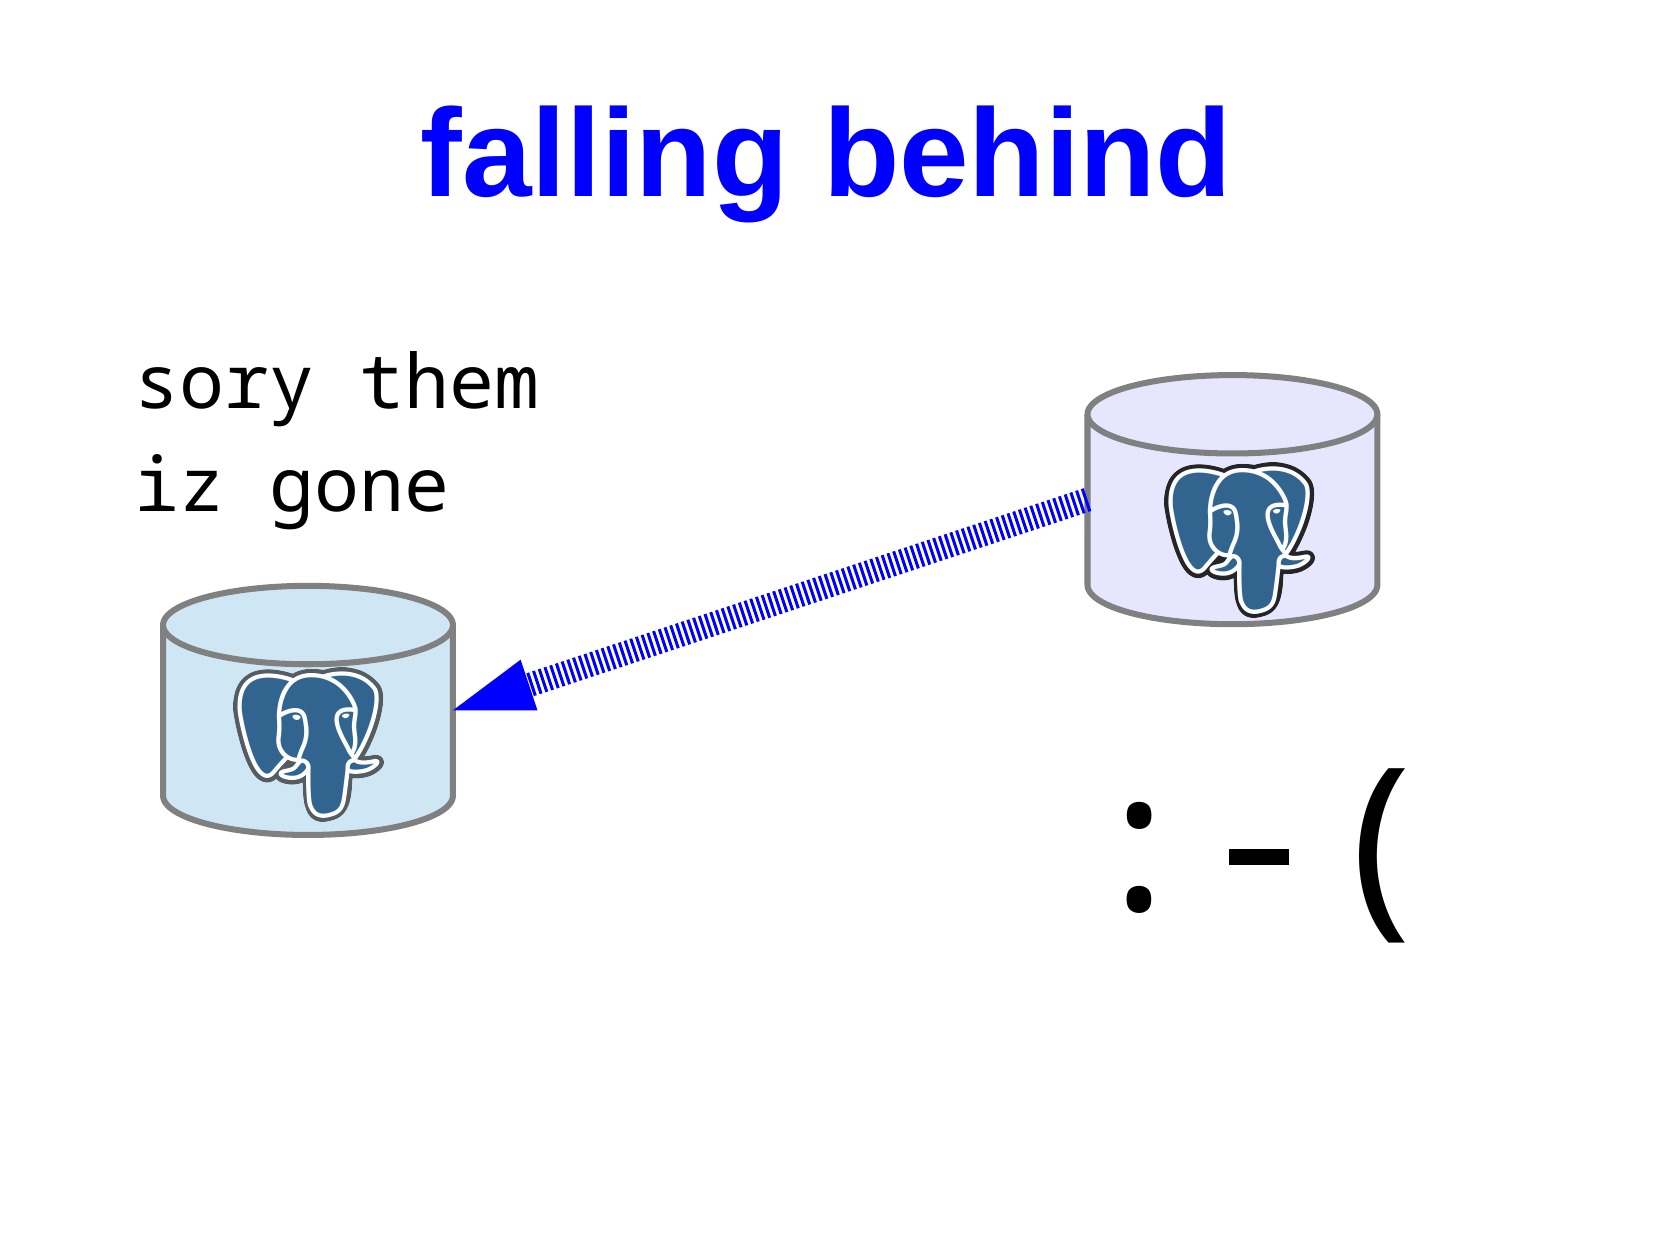

# falling behind
sory them
iz gone
:-(